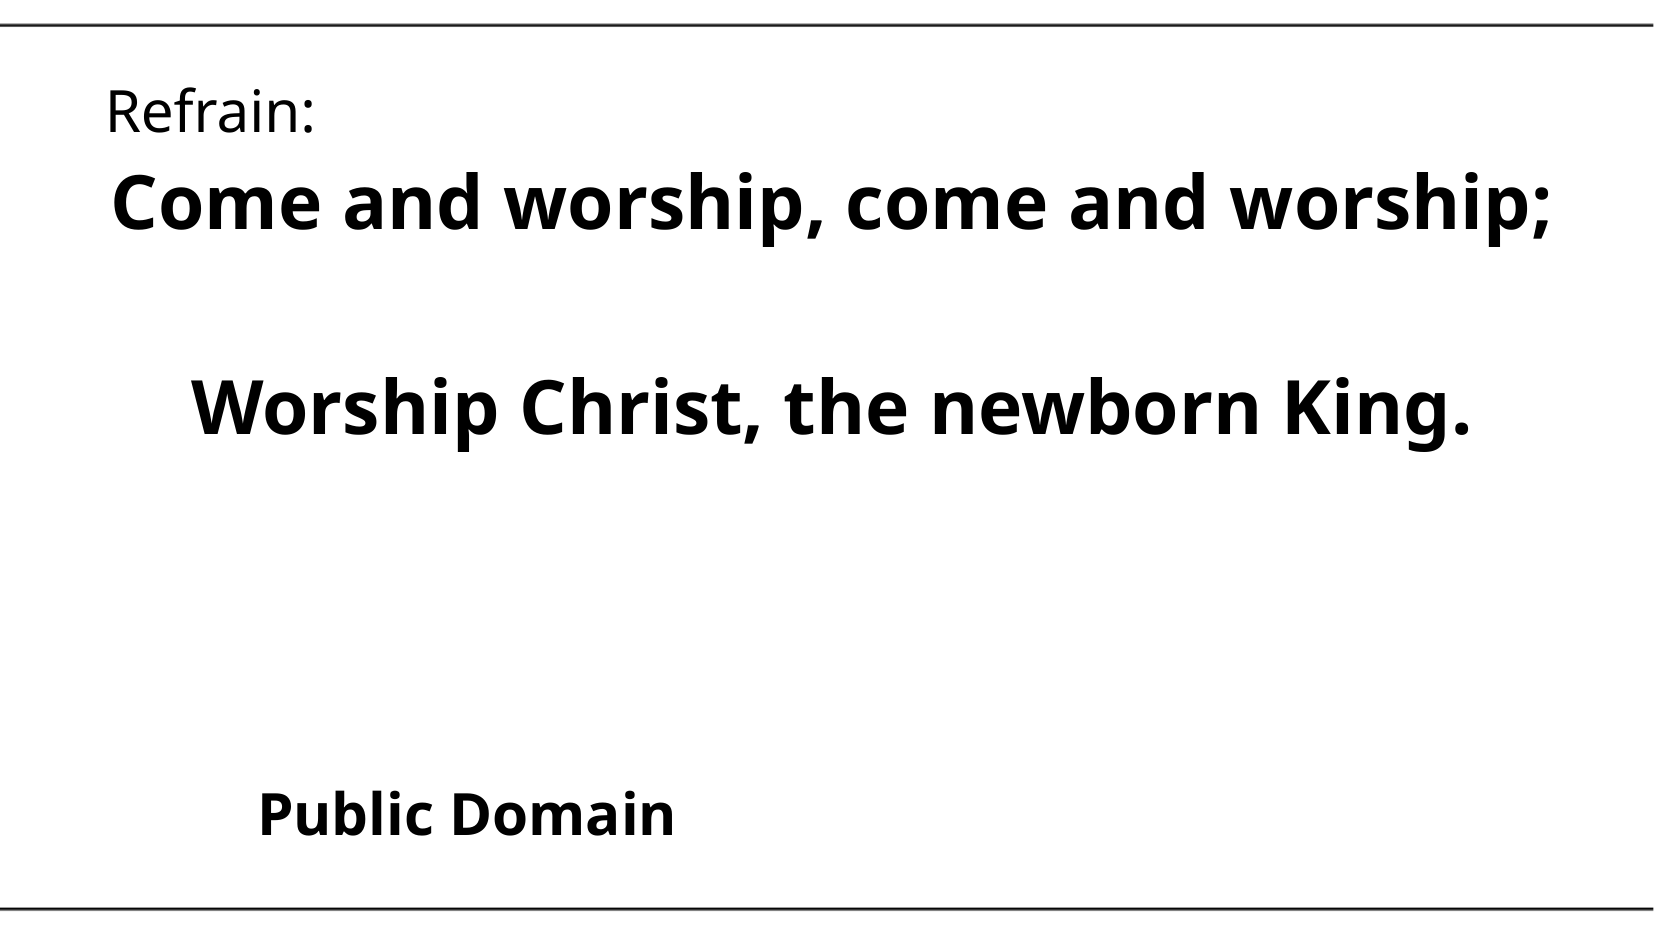

Refrain:
Come and worship, come and worship;
Worship Christ, the newborn King.
 Public Domain